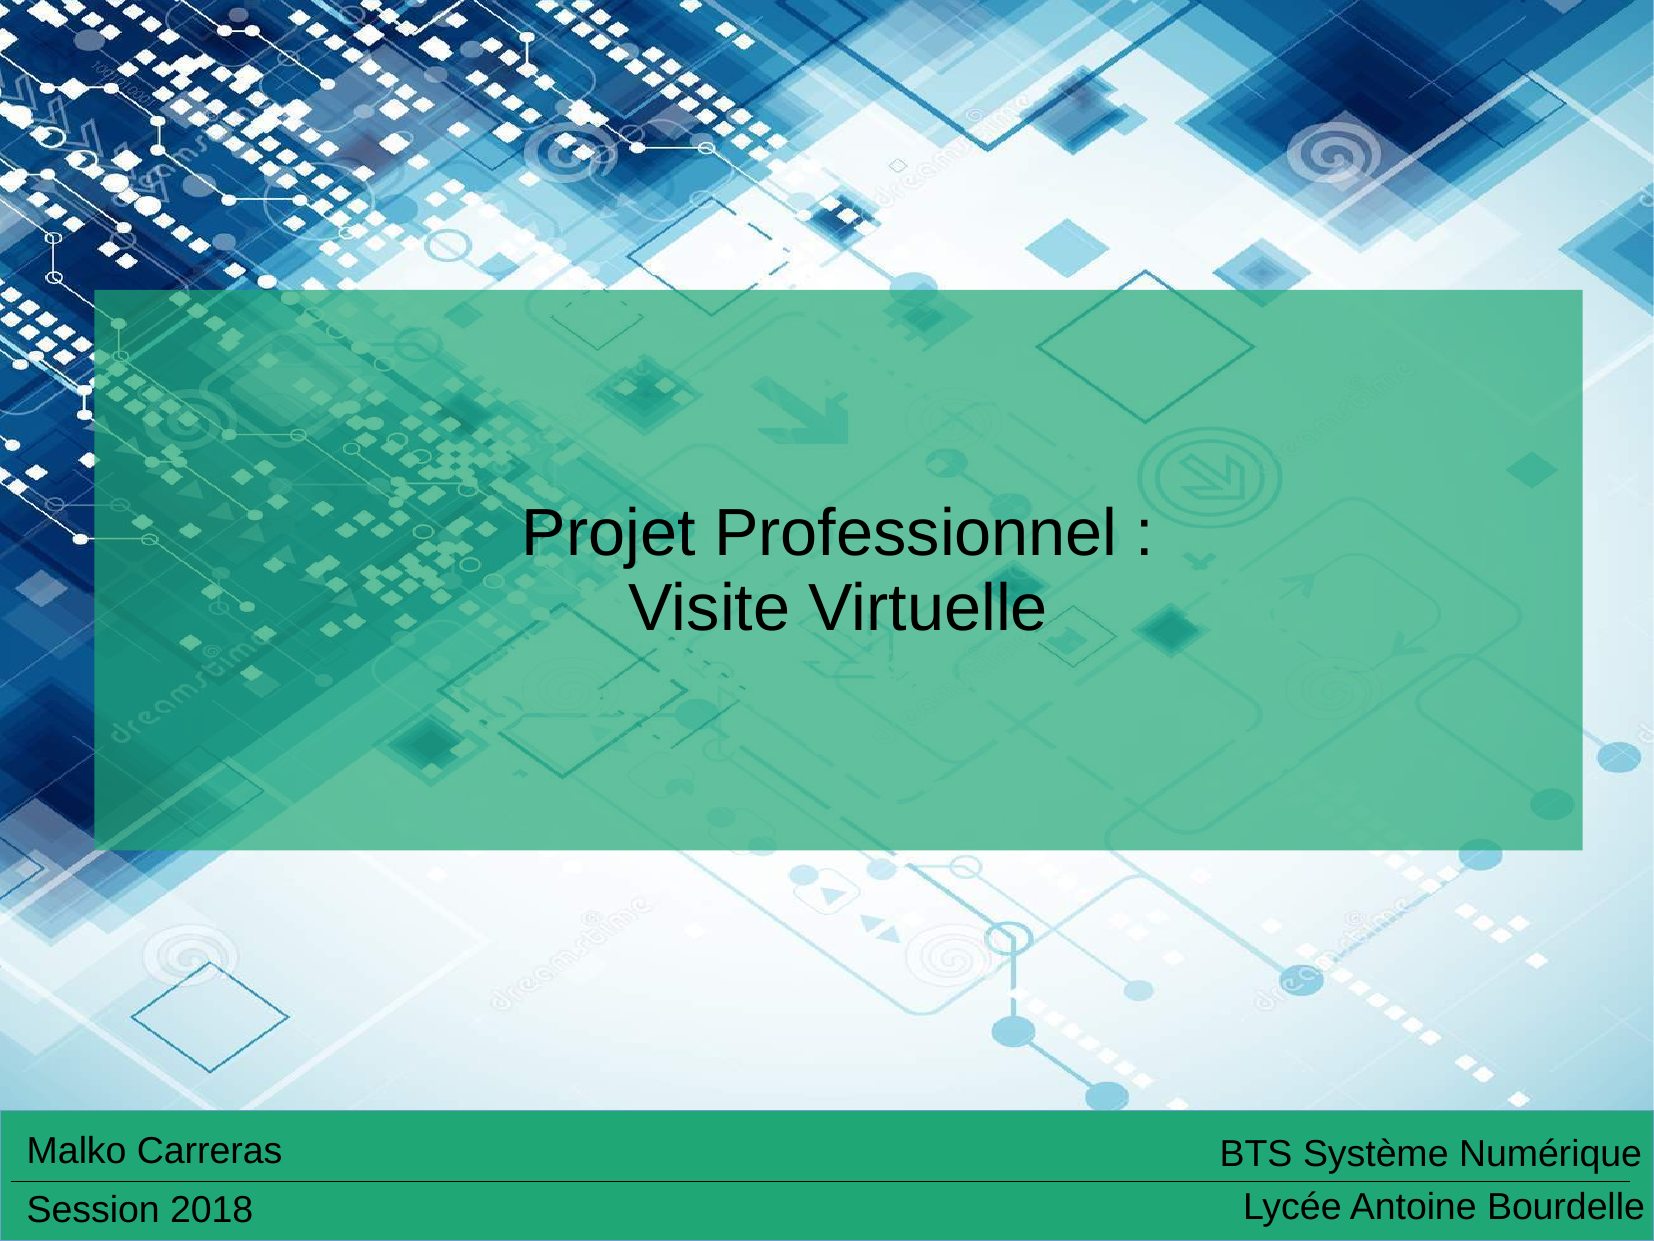

# Projet Professionnel :
Visite Virtuelle
Malko Carreras
BTS Système Numérique
Lycée Antoine Bourdelle
Session 2018